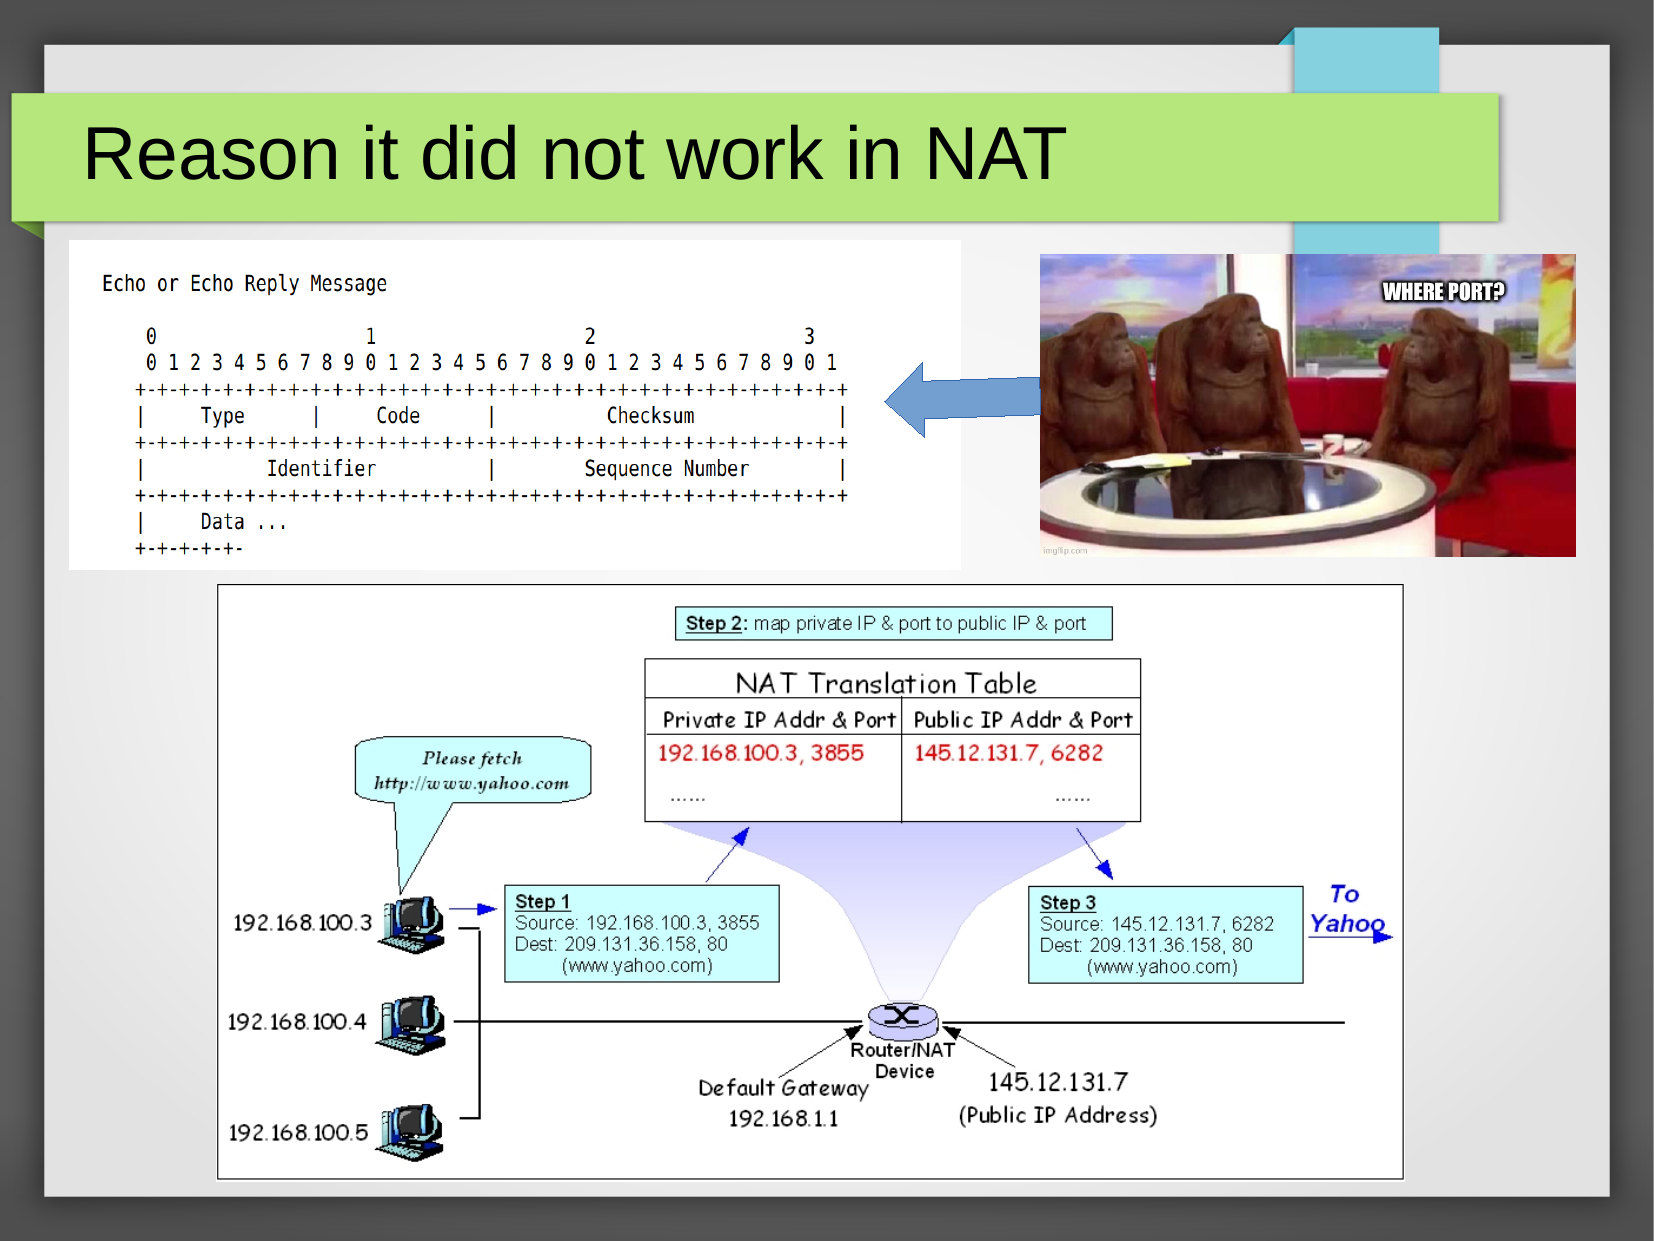

# Reason it did not work in NAT